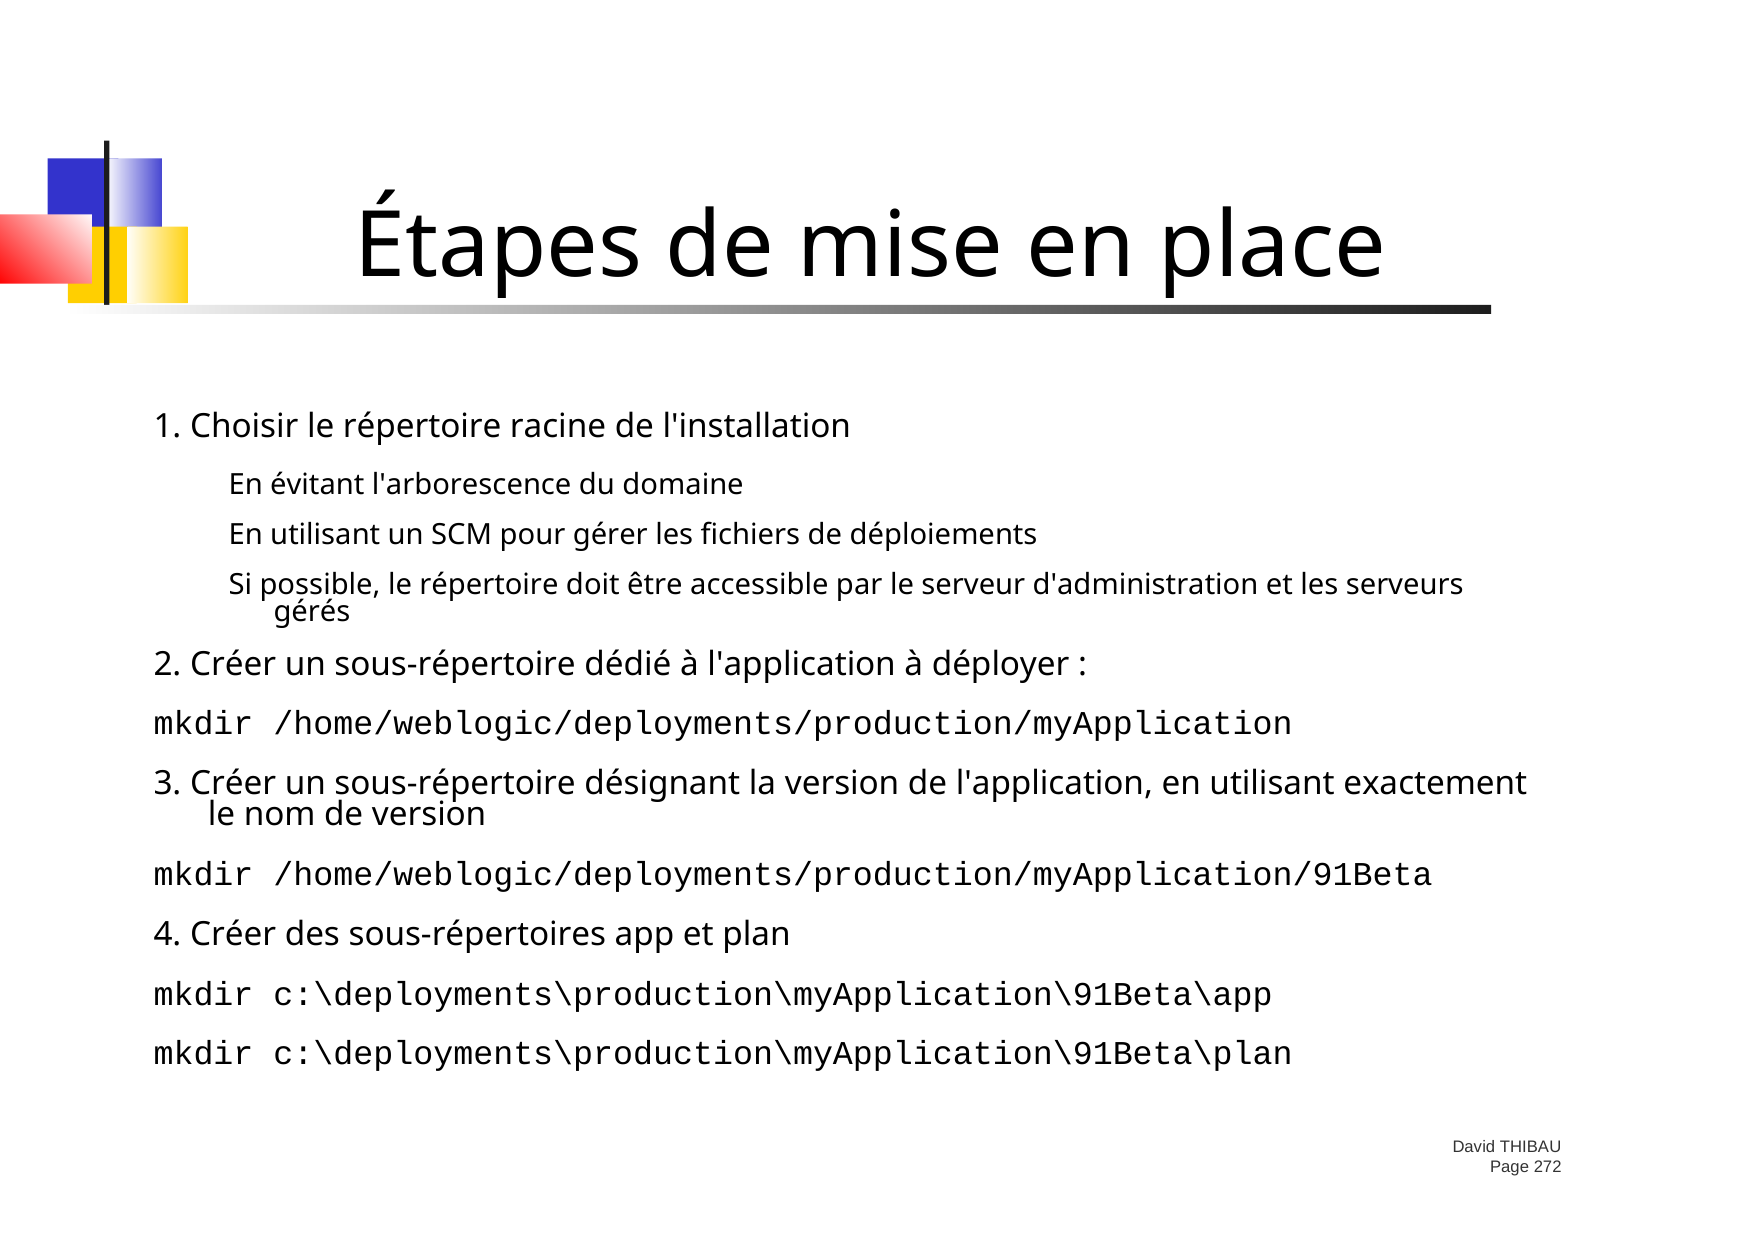

# Étapes de mise en place
1. Choisir le répertoire racine de l'installation
En évitant l'arborescence du domaine
En utilisant un SCM pour gérer les fichiers de déploiements
Si possible, le répertoire doit être accessible par le serveur d'administration et les serveurs gérés
2. Créer un sous-répertoire dédié à l'application à déployer :
mkdir /home/weblogic/deployments/production/myApplication
3. Créer un sous-répertoire désignant la version de l'application, en utilisant exactement le nom de version
mkdir /home/weblogic/deployments/production/myApplication/91Beta
4. Créer des sous-répertoires app et plan
mkdir c:\deployments\production\myApplication\91Beta\app
mkdir c:\deployments\production\myApplication\91Beta\plan